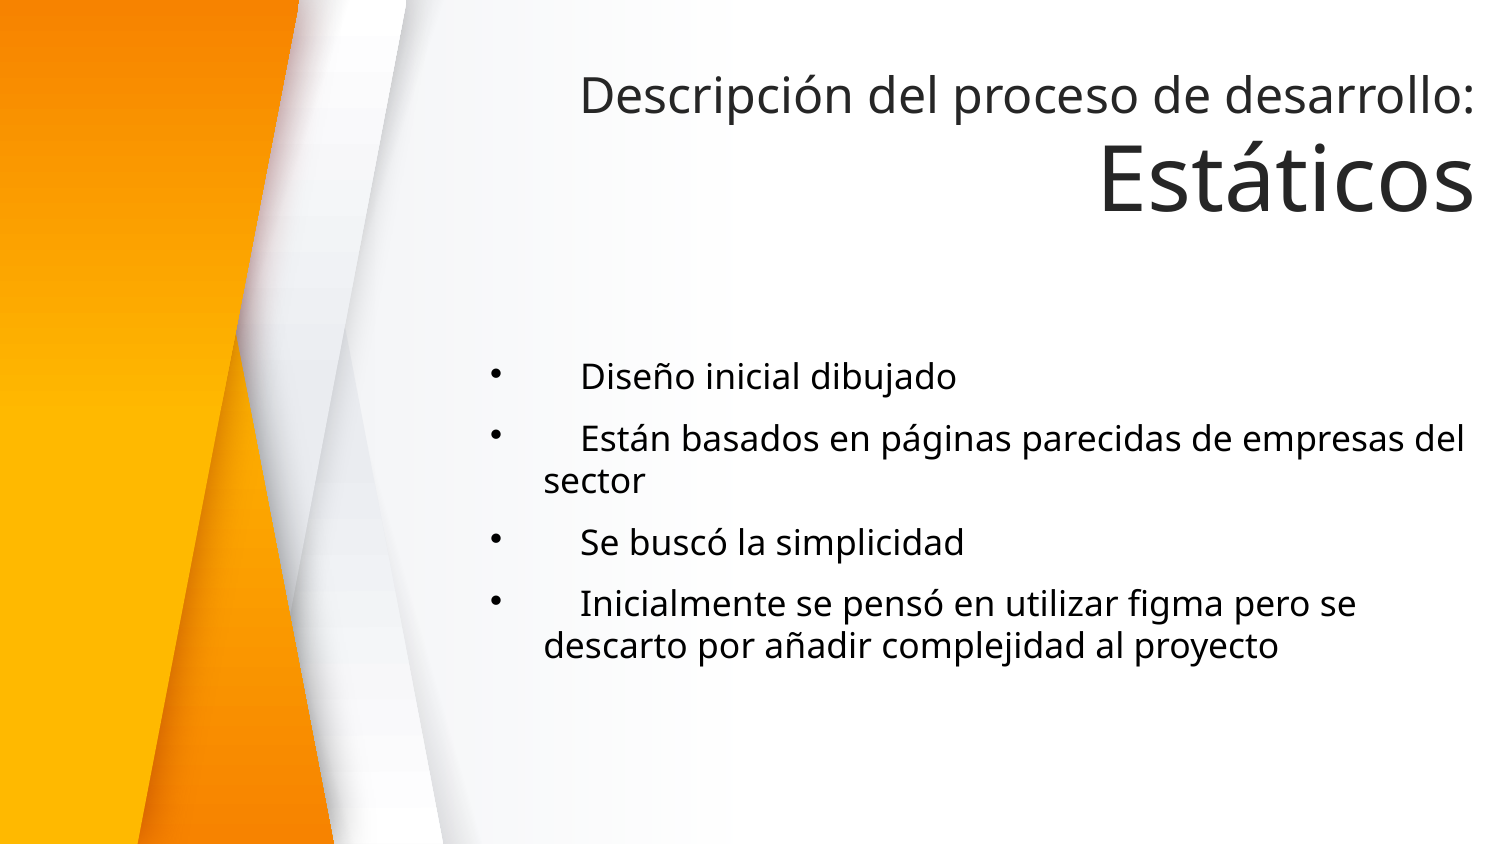

Descripción del proceso de desarrollo: Estáticos
 Diseño inicial dibujado ​
 Están basados en páginas parecidas de empresas del sector​
 Se buscó la simplicidad​
 Inicialmente se pensó en utilizar figma pero se descarto por añadir complejidad al proyecto